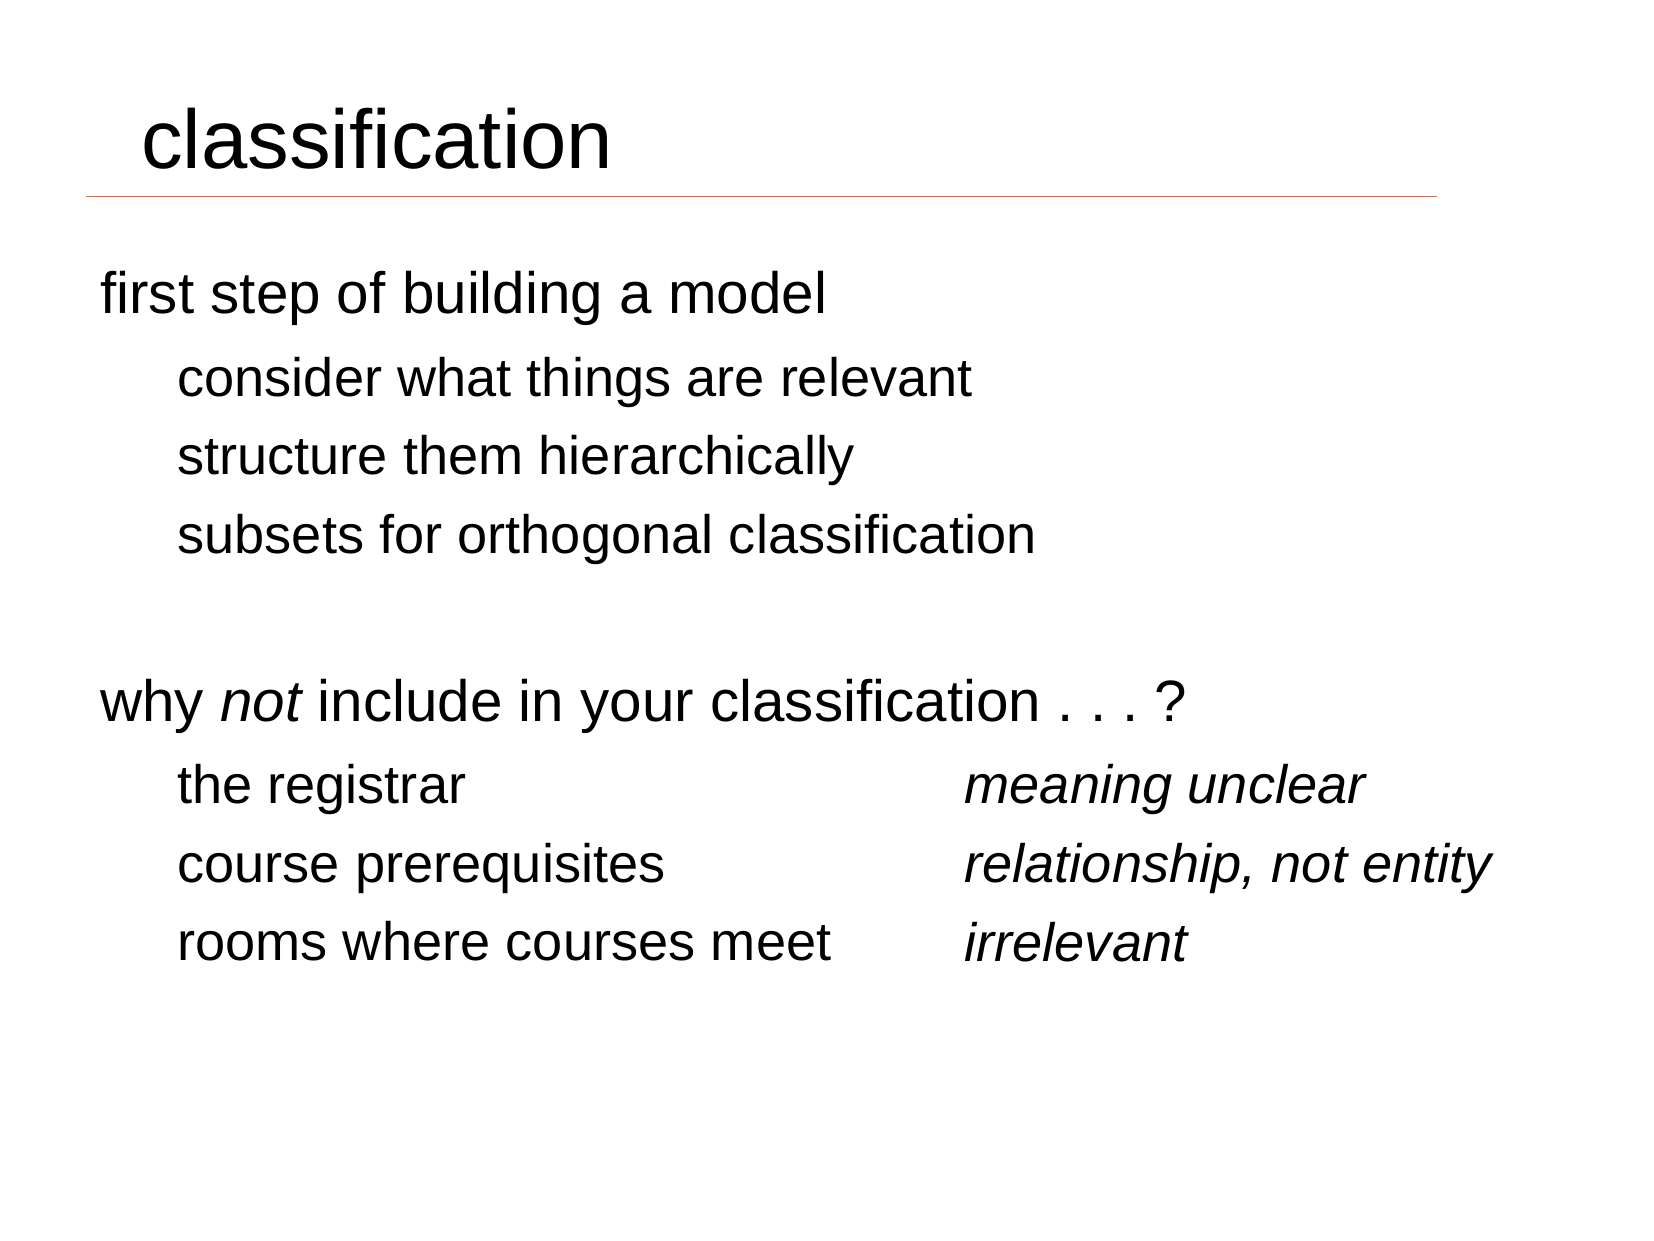

# classification
first step of building a model
consider what things are relevant
structure them hierarchically
subsets for orthogonal classification
why not include in your classification . . . ?
the registrar
course prerequisites
rooms where courses meet
meaning unclear
relationship, not entity
irrelevant